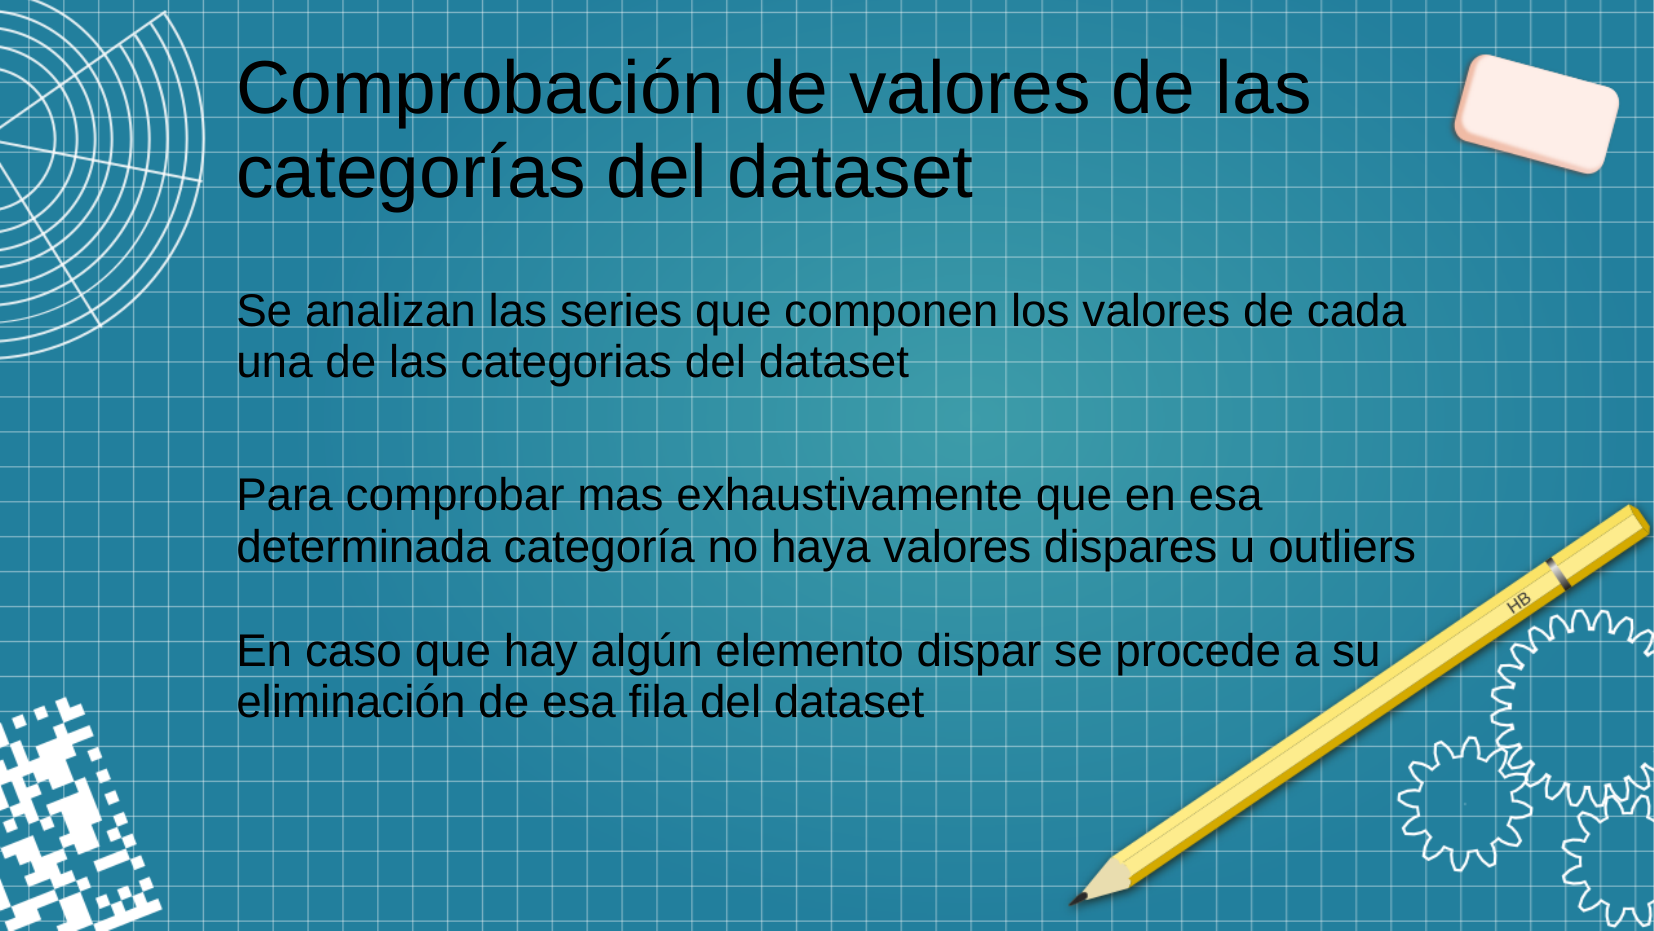

# Comprobación de valores de las categorías del dataset
Se analizan las series que componen los valores de cada una de las categorias del dataset
Para comprobar mas exhaustivamente que en esa determinada categoría no haya valores dispares u outliers
En caso que hay algún elemento dispar se procede a su eliminación de esa fila del dataset